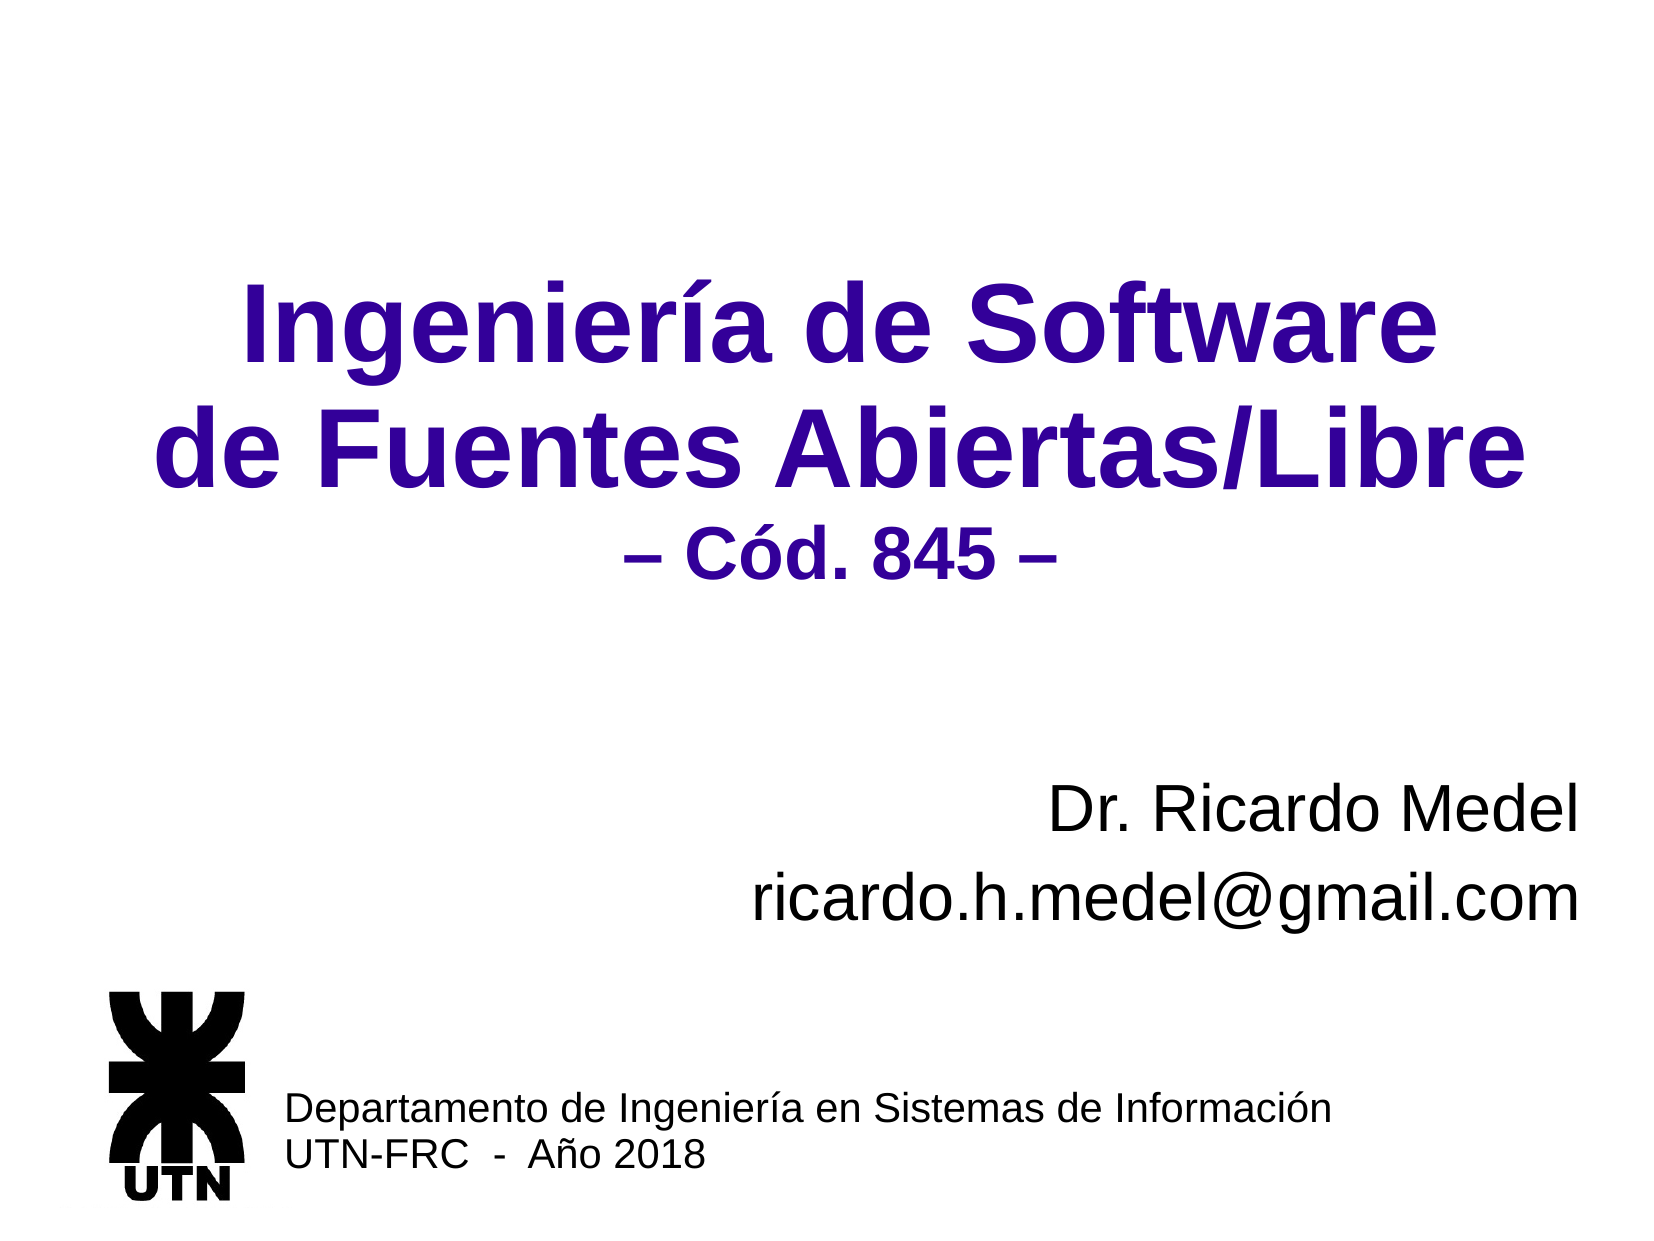

# Ingeniería de Software de Fuentes Abiertas/Libre – Cód. 845 –
Dr. Ricardo Medel
ricardo.h.medel@gmail.com
Departamento de Ingeniería en Sistemas de Información
UTN-FRC - Año 2018